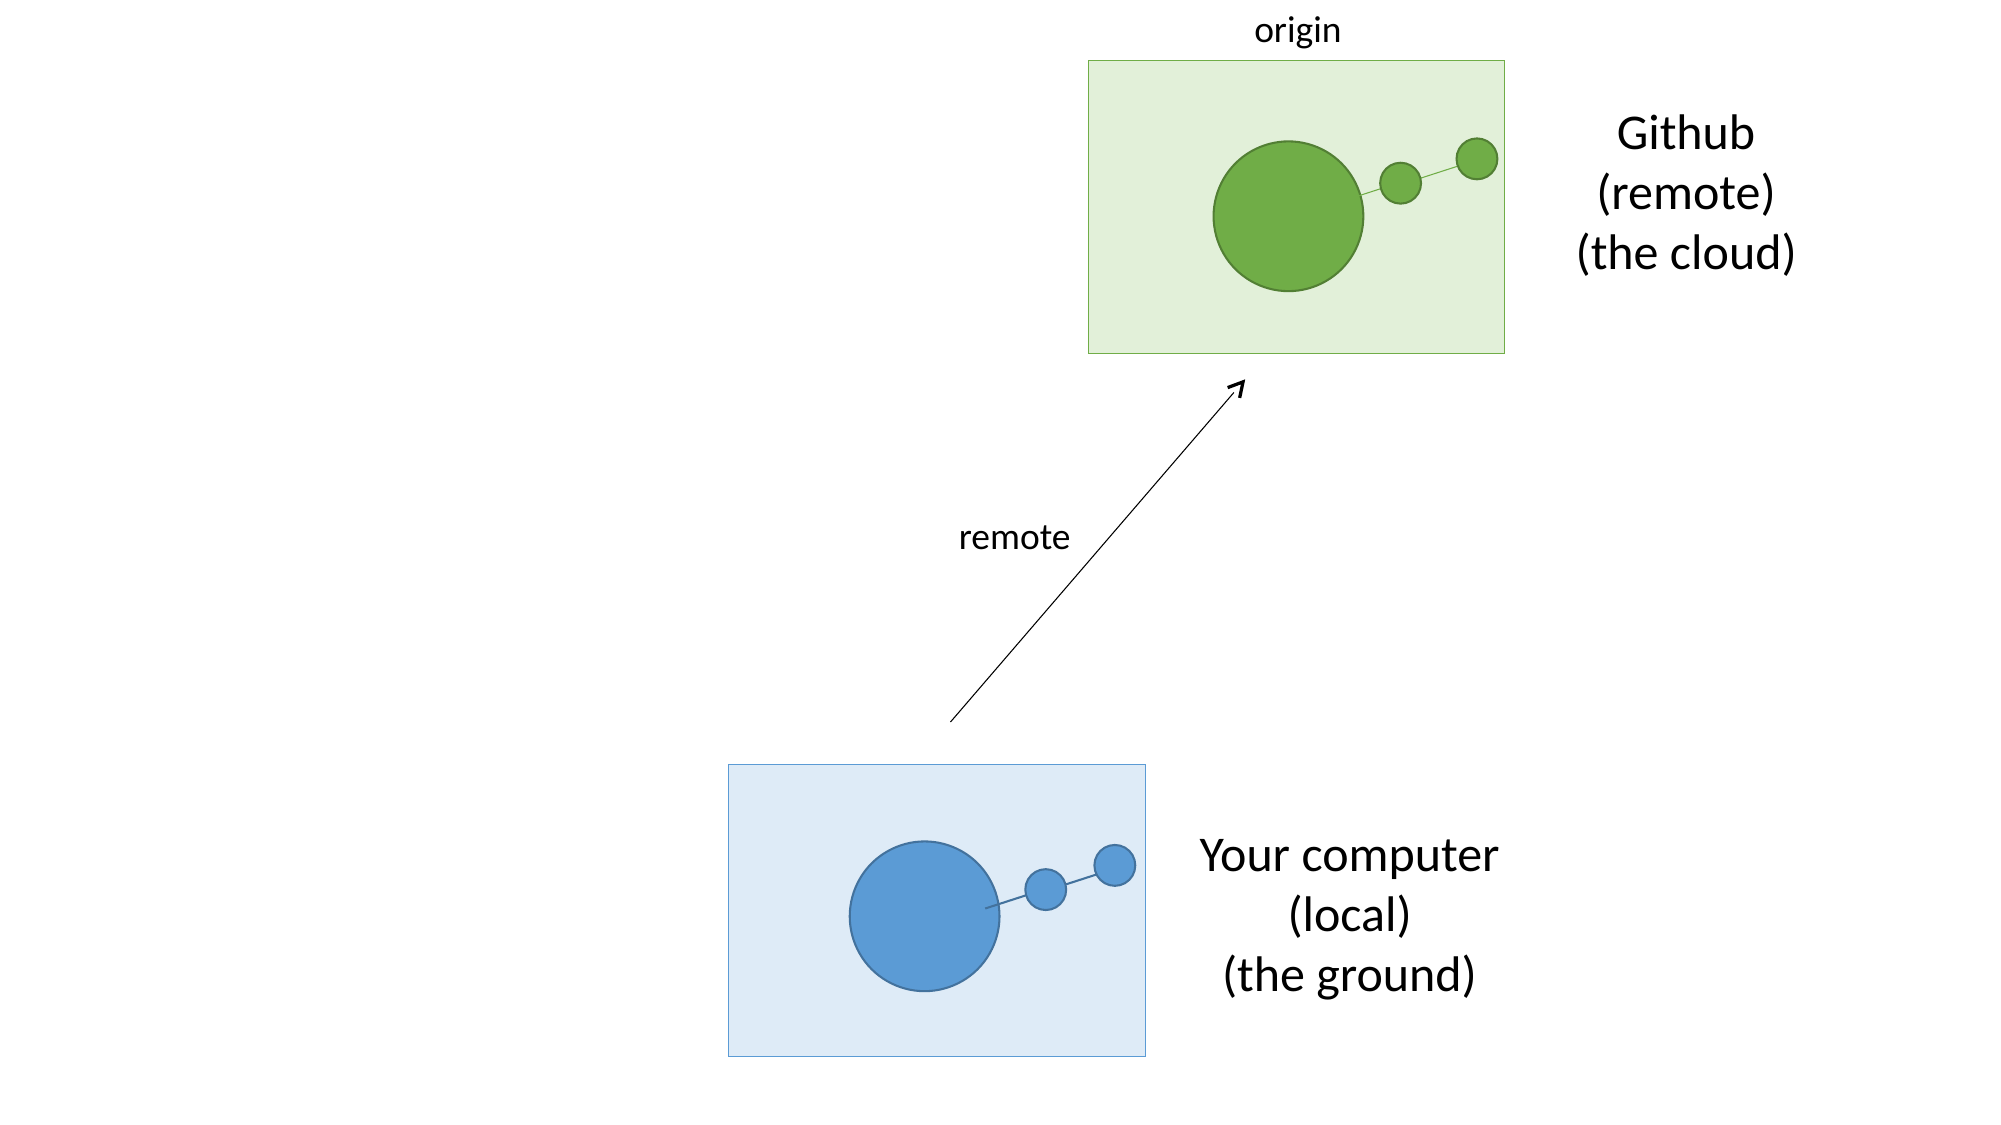

origin
Github
(remote)
(the cloud)
remote
Your computer
(local)
(the ground)